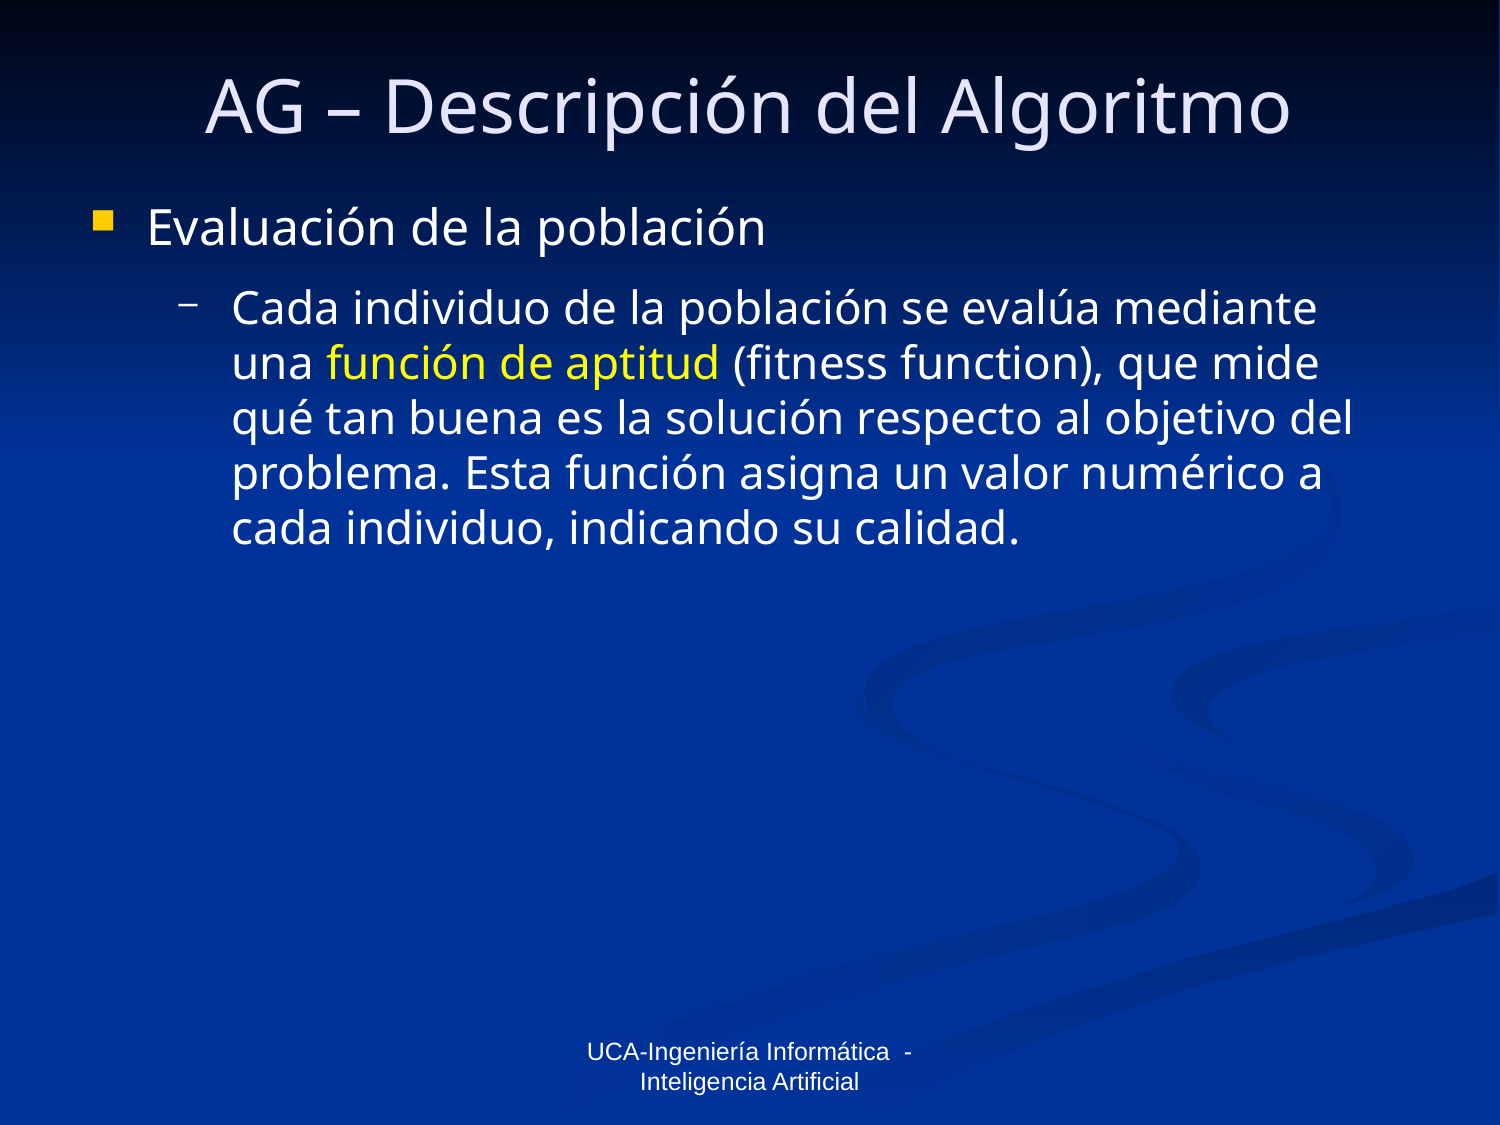

# AG – Descripción del Algoritmo
Evaluación de la población
Cada individuo de la población se evalúa mediante una función de aptitud (fitness function), que mide qué tan buena es la solución respecto al objetivo del problema. Esta función asigna un valor numérico a cada individuo, indicando su calidad.
UCA-Ingeniería Informática - Inteligencia Artificial